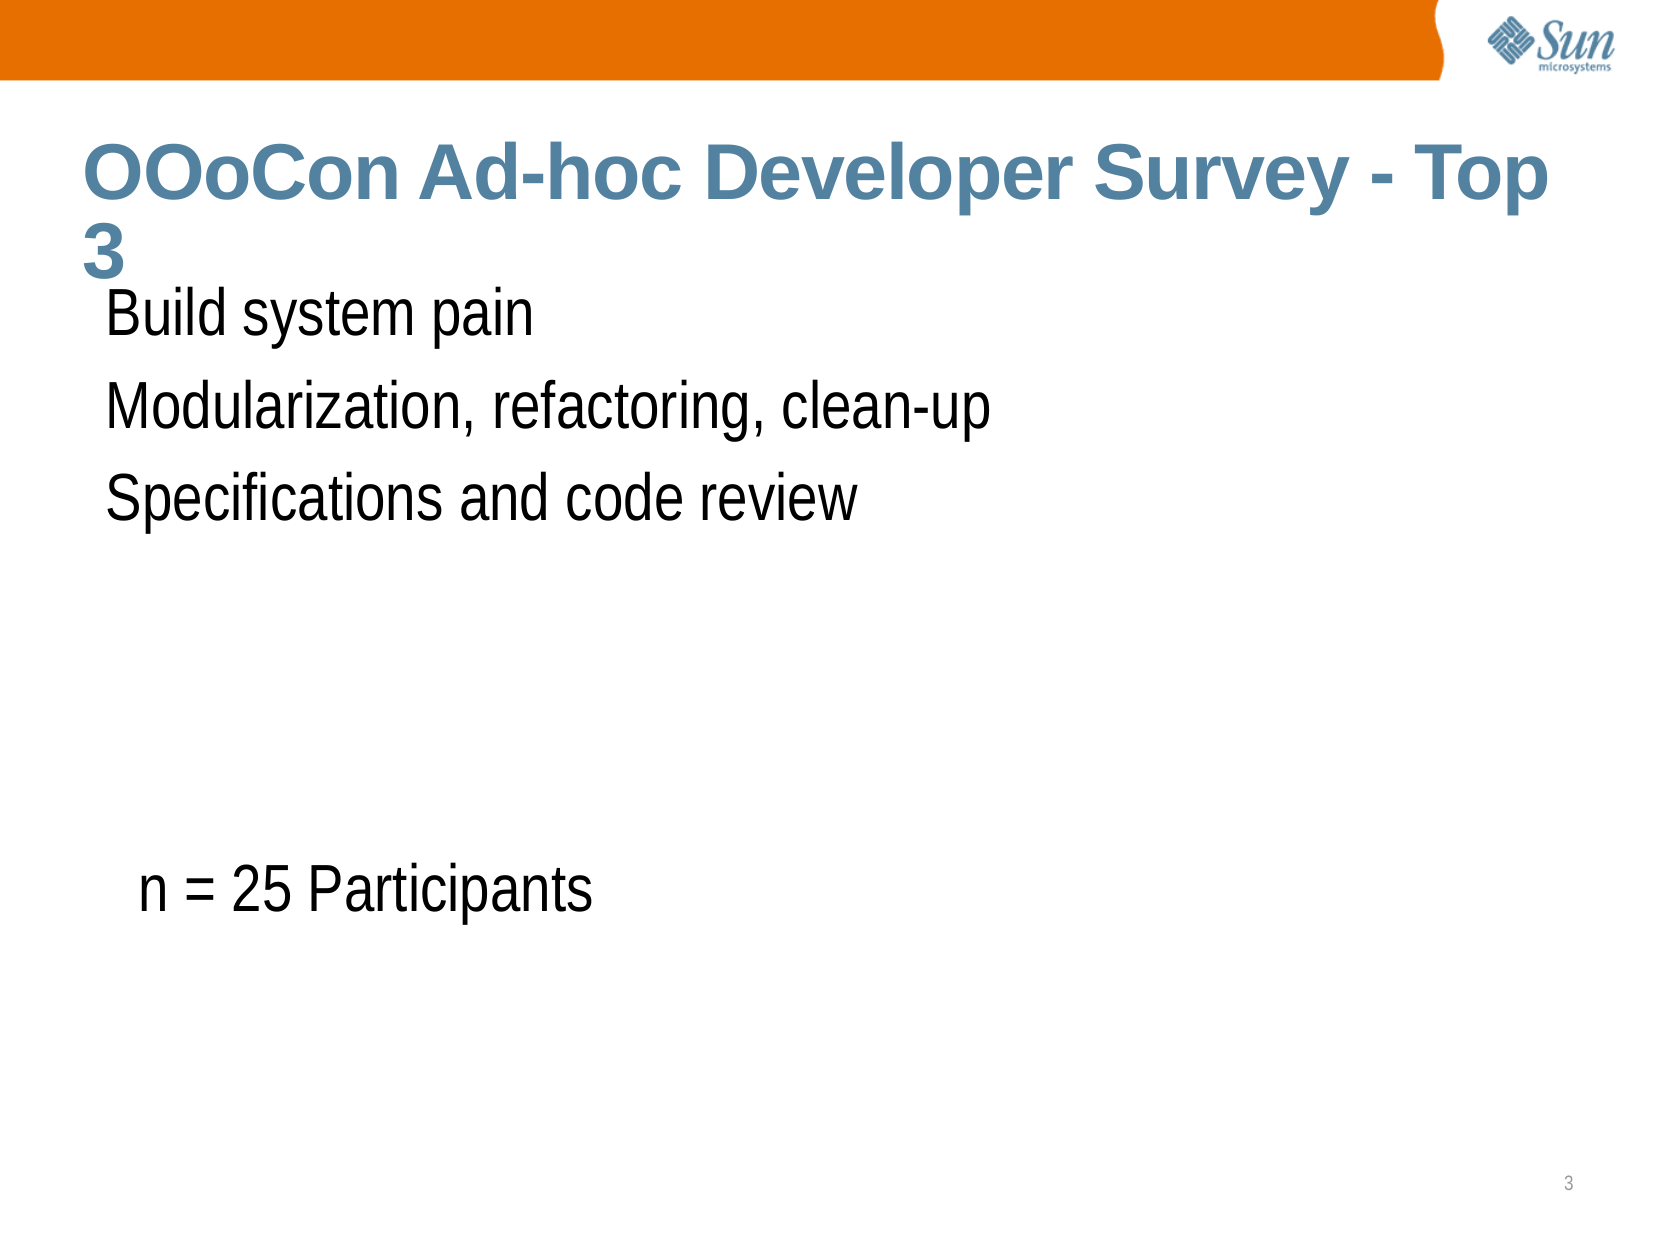

# OOoCon Ad-hoc Developer Survey - Top 3
 Build system pain
 Modularization, refactoring, clean-up
 Specifications and code review
n = 25 Participants